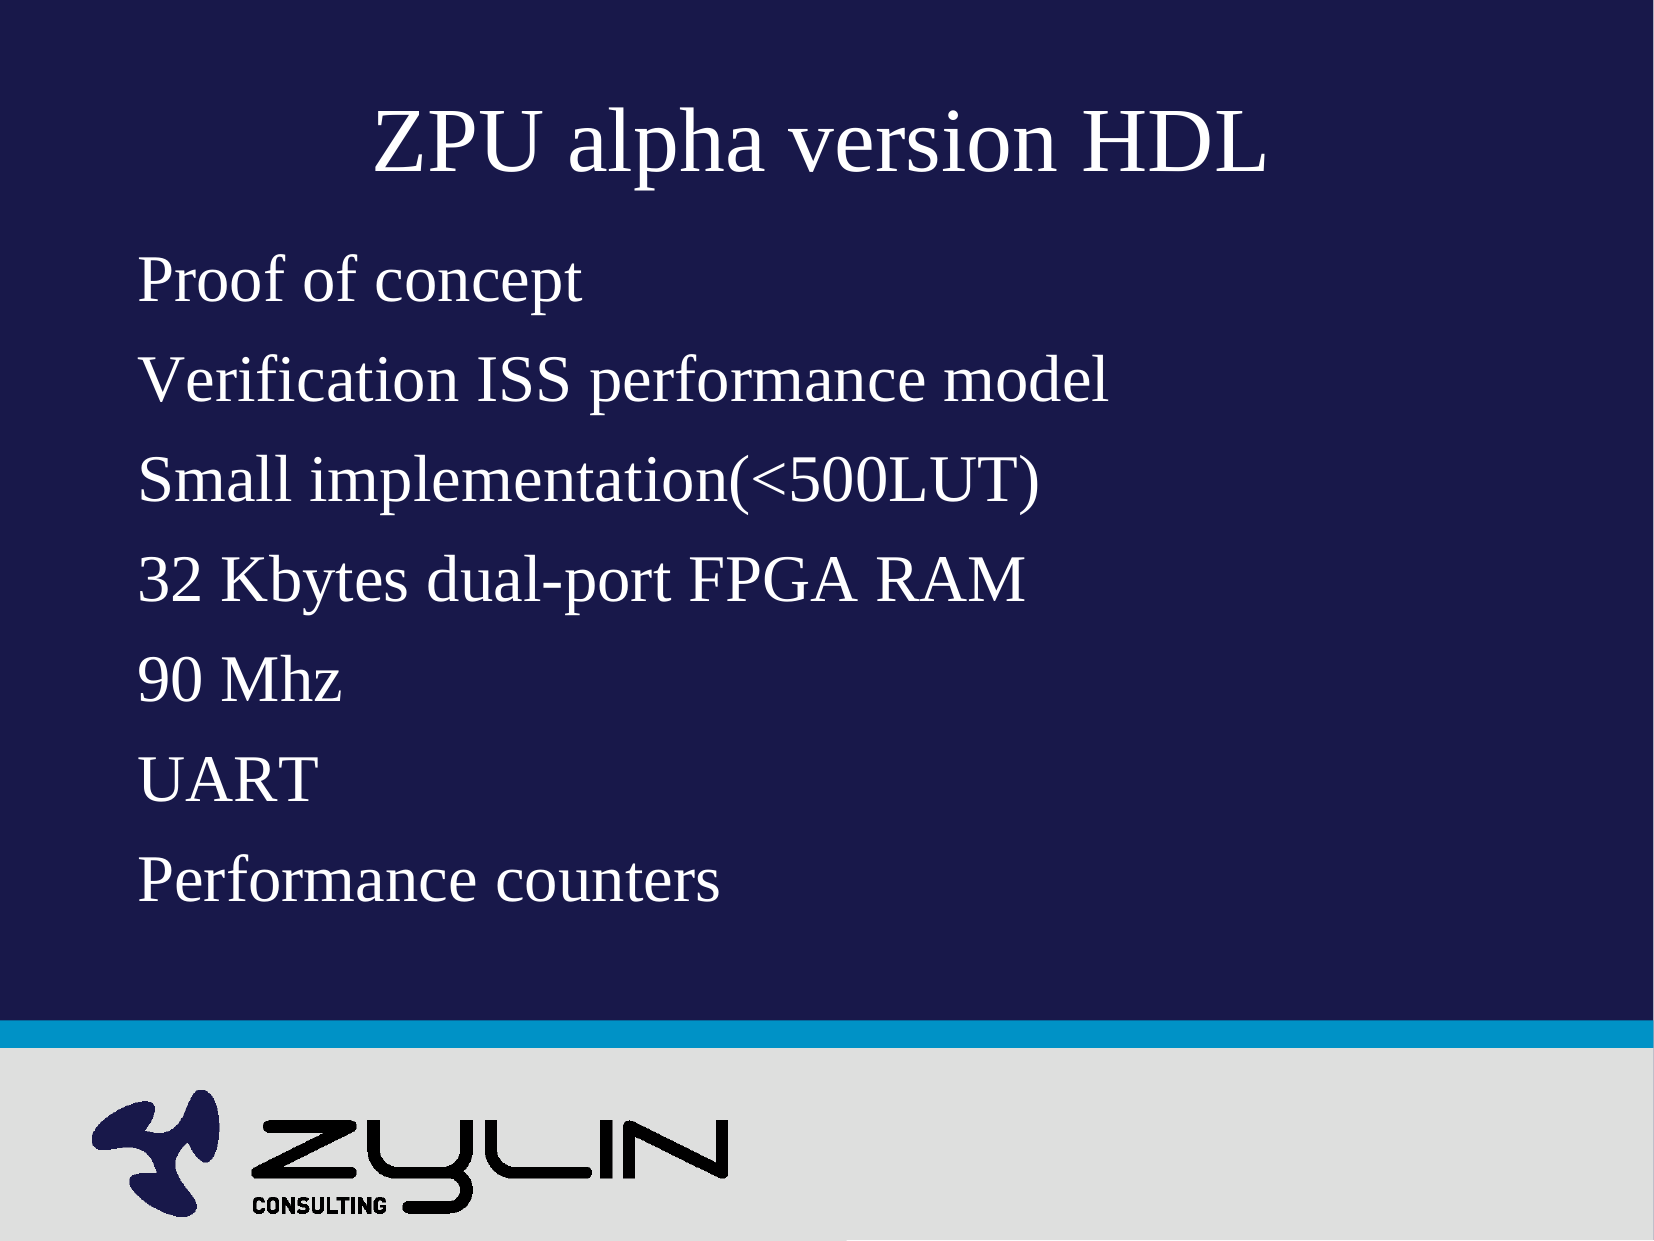

# ZPU alpha version HDL
Proof of concept
Verification ISS performance model
Small implementation(<500LUT)
32 Kbytes dual-port FPGA RAM
90 Mhz
UART
Performance counters